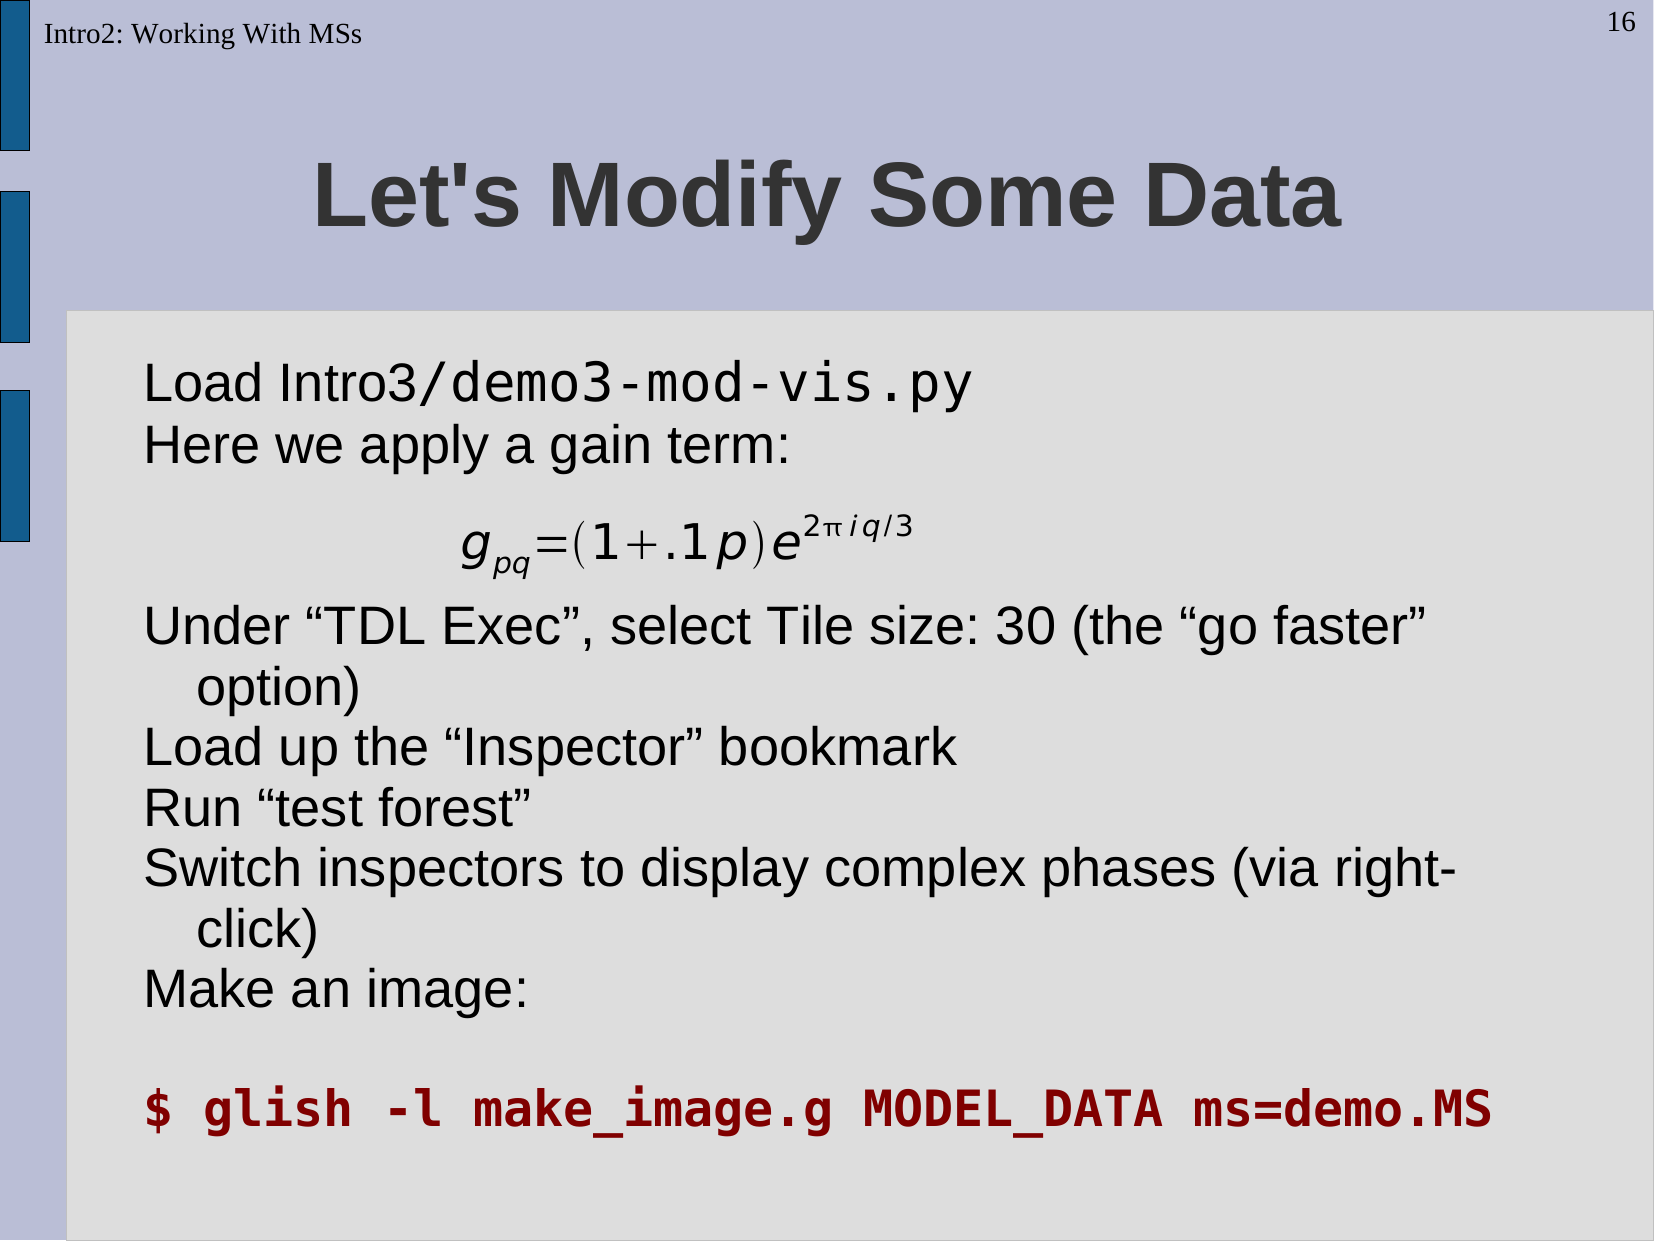

16
Intro2: Working With MSs
# Let's Modify Some Data
Load Intro3/demo3-mod-vis.py
Here we apply a gain term:
Under “TDL Exec”, select Tile size: 30 (the “go faster” option)
Load up the “Inspector” bookmark
Run “test forest”
Switch inspectors to display complex phases (via right-click)
Make an image:
$ glish -l make_image.g MODEL_DATA ms=demo.MS